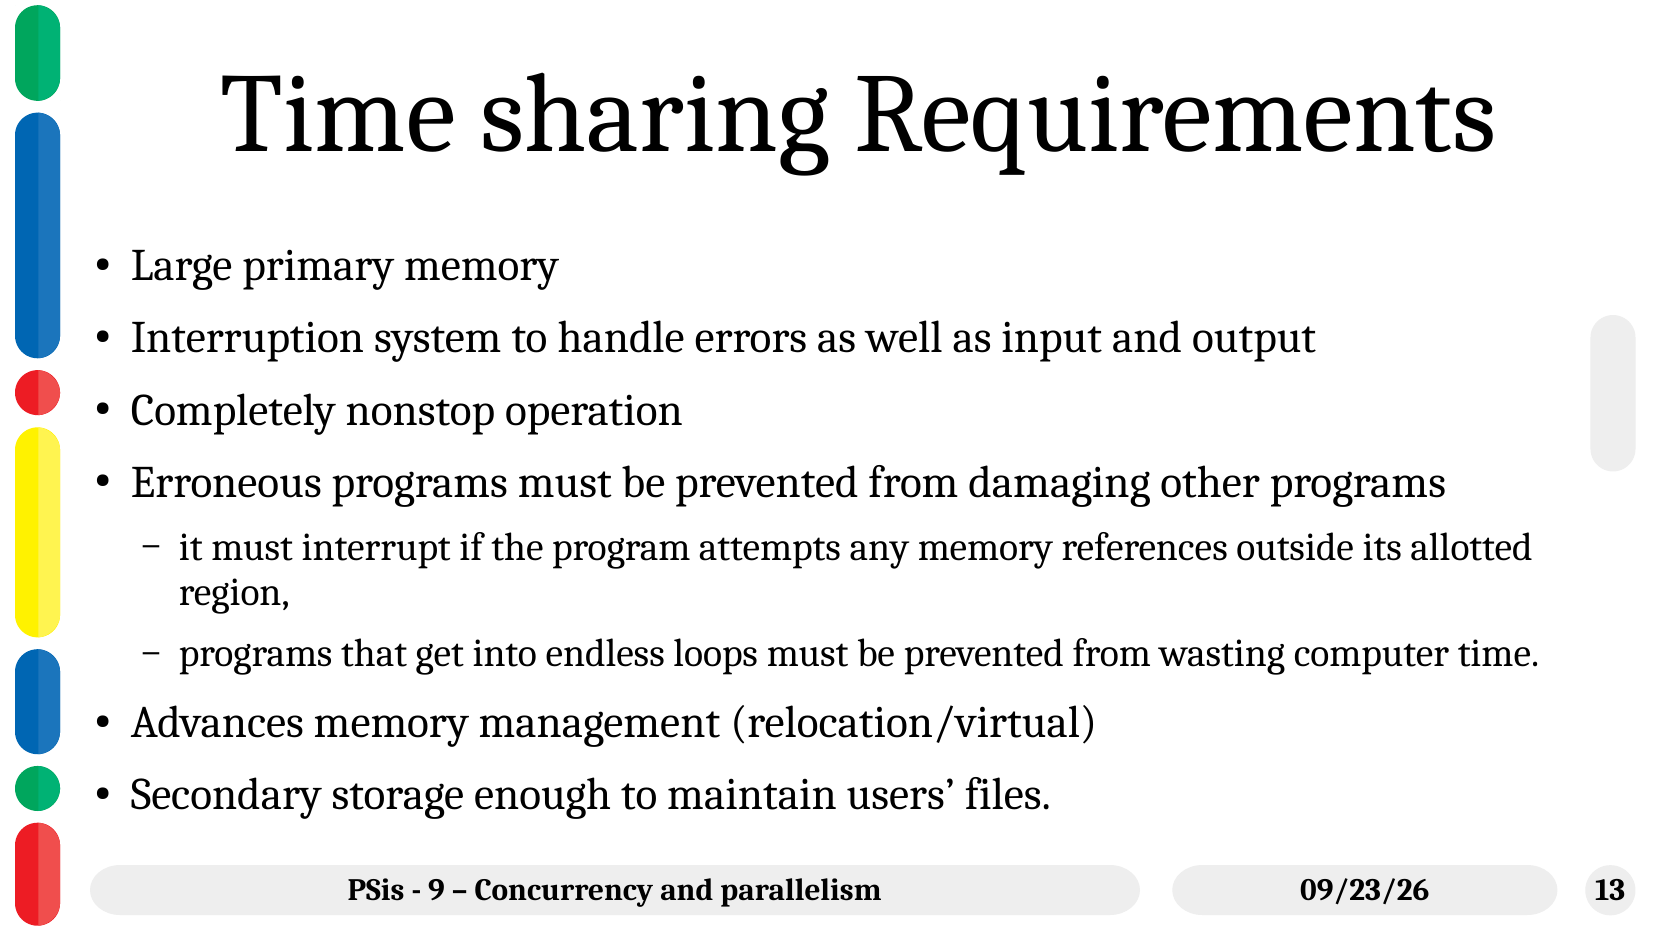

# Time sharing Requirements
Large primary memory
Interruption system to handle errors as well as input and output
Completely nonstop operation
Erroneous programs must be prevented from damaging other programs
it must interrupt if the program attempts any memory references outside its allotted region,
programs that get into endless loops must be prevented from wasting computer time.
Advances memory management (relocation/virtual)
Secondary storage enough to maintain users’ files.
PSis - 9 – Concurrency and parallelism
13